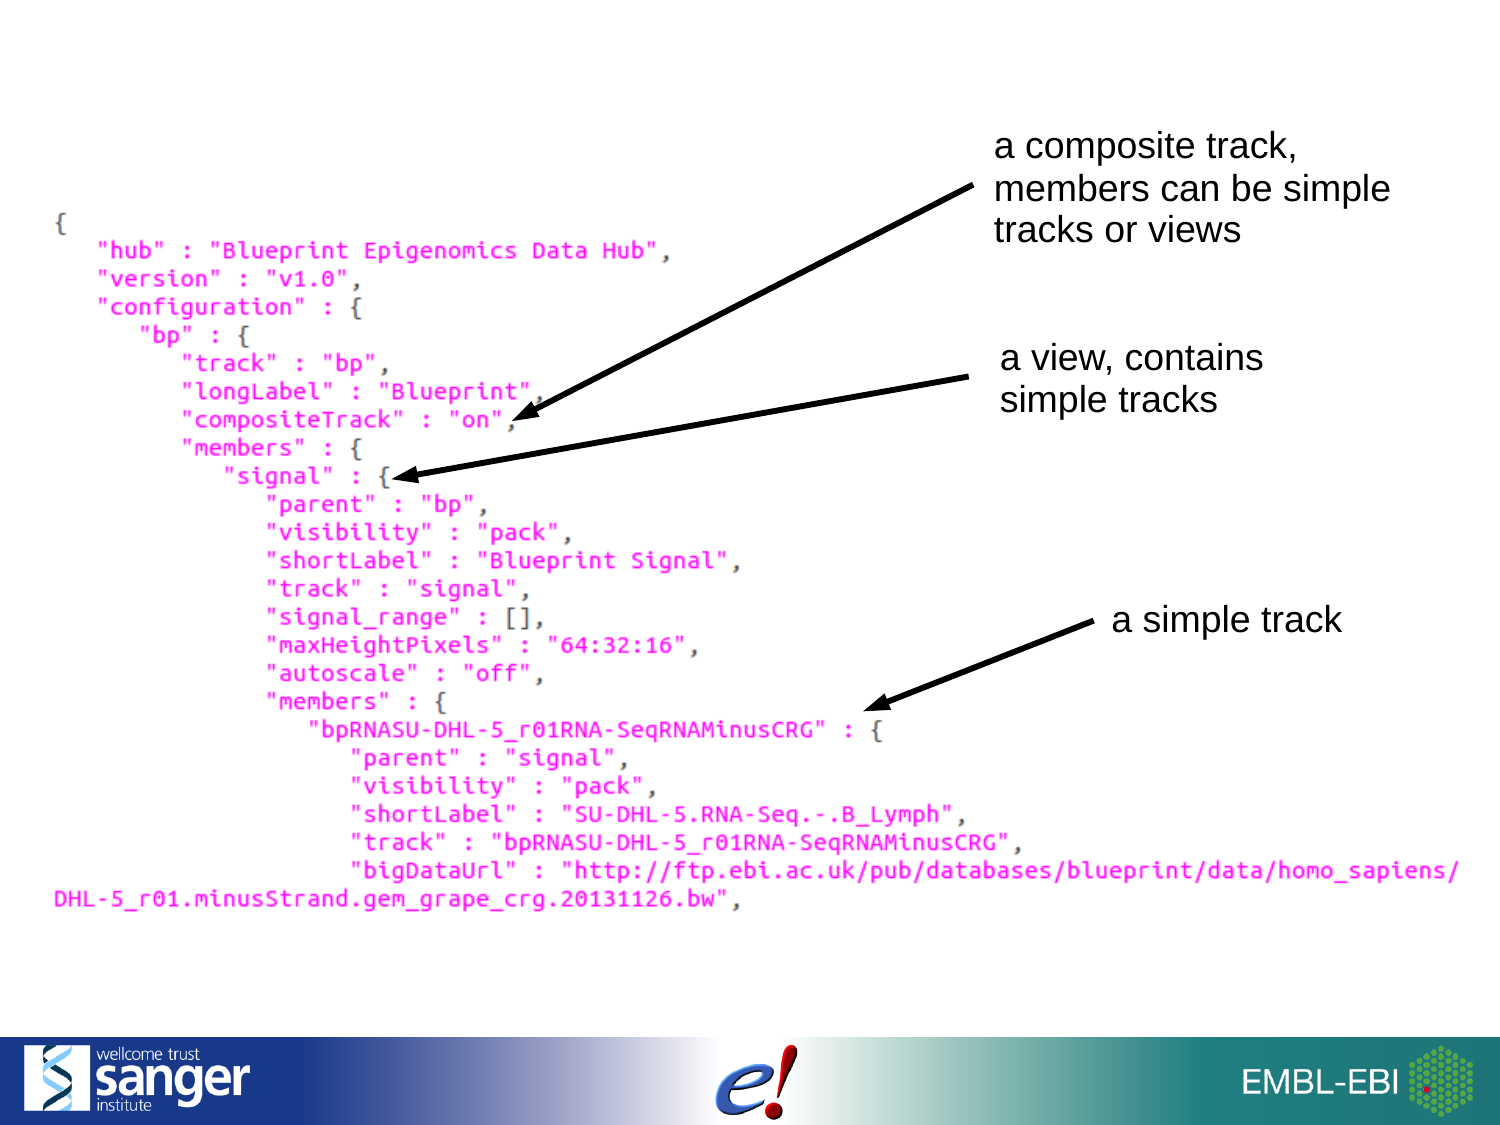

a composite track,
members can be simple
tracks or views
a view, contains
simple tracks
a simple track